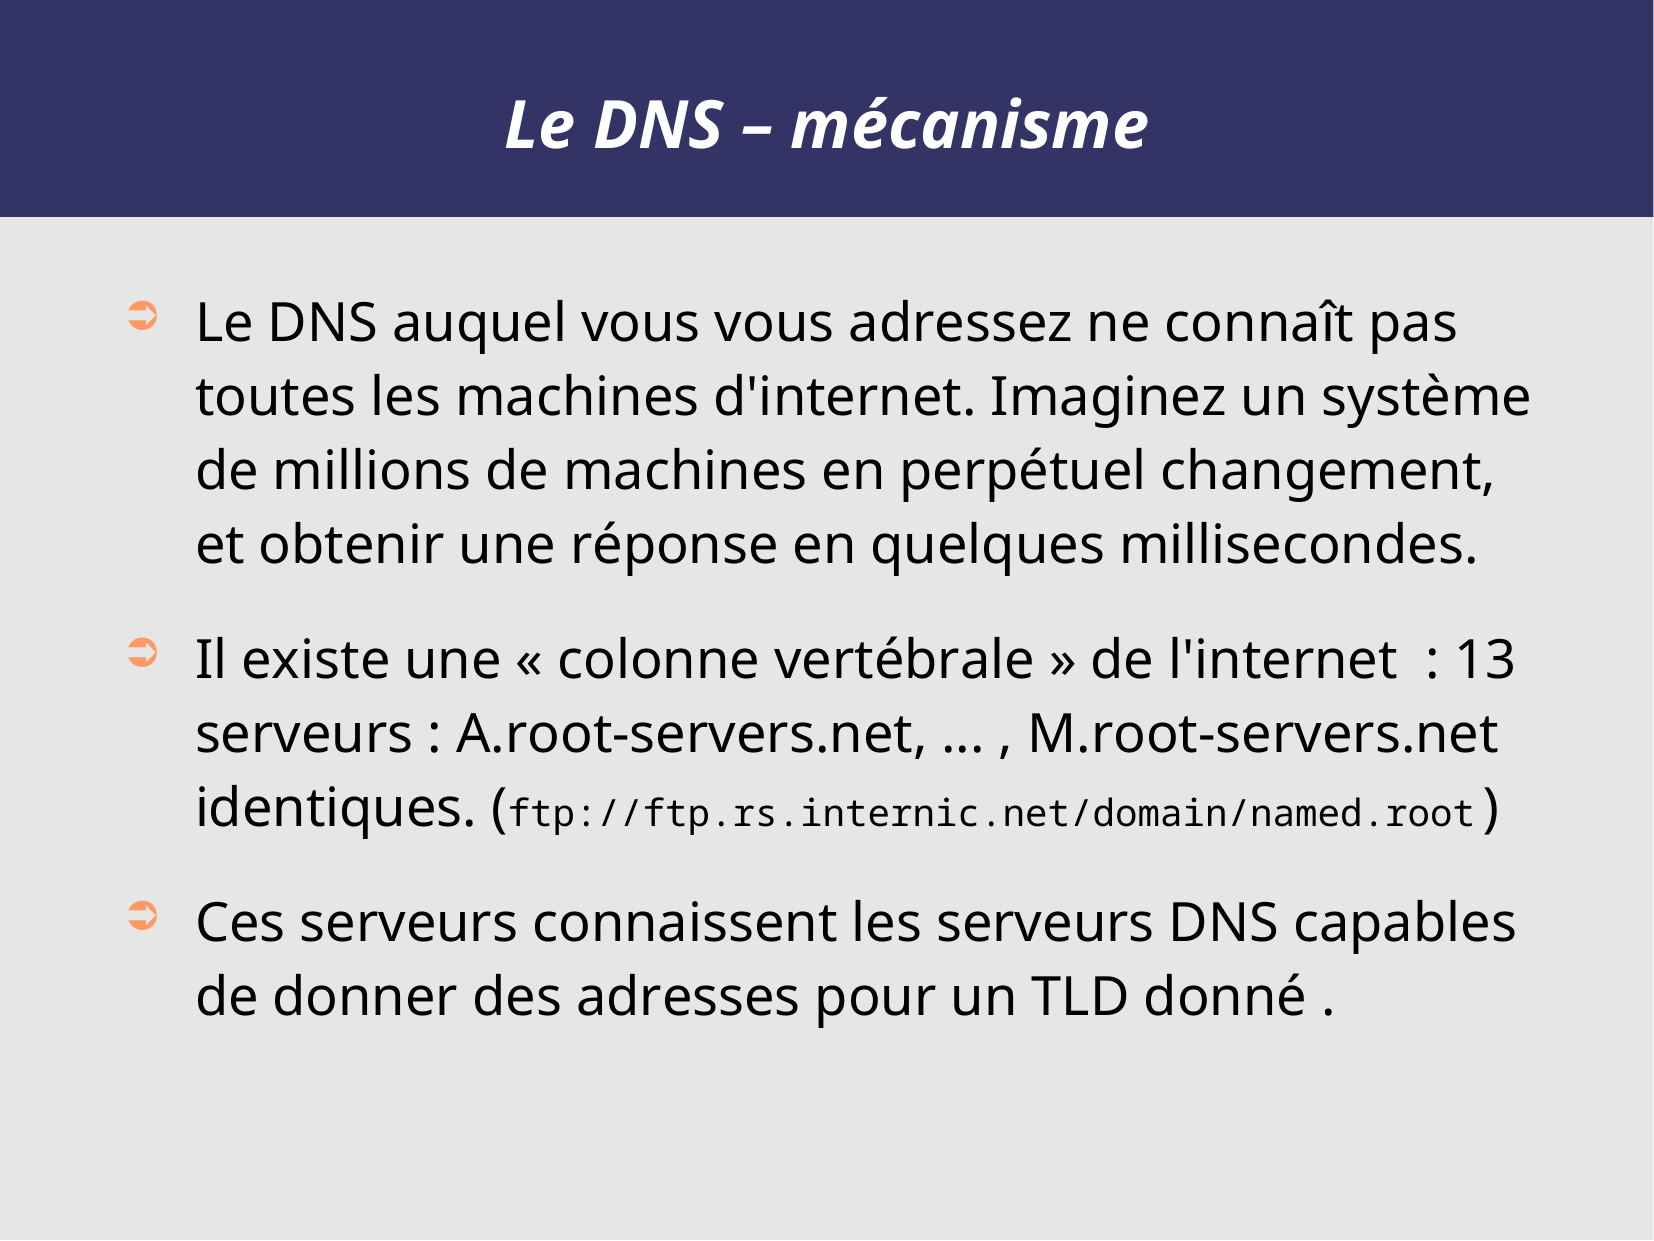

# Le DNS – mécanisme
Le DNS auquel vous vous adressez ne connaît pas toutes les machines d'internet. Imaginez un système de millions de machines en perpétuel changement, et obtenir une réponse en quelques millisecondes.
Il existe une « colonne vertébrale » de l'internet : 13 serveurs : A.root-servers.net, ... , M.root-servers.net identiques. (ftp://ftp.rs.internic.net/domain/named.root)
Ces serveurs connaissent les serveurs DNS capables de donner des adresses pour un TLD donné .